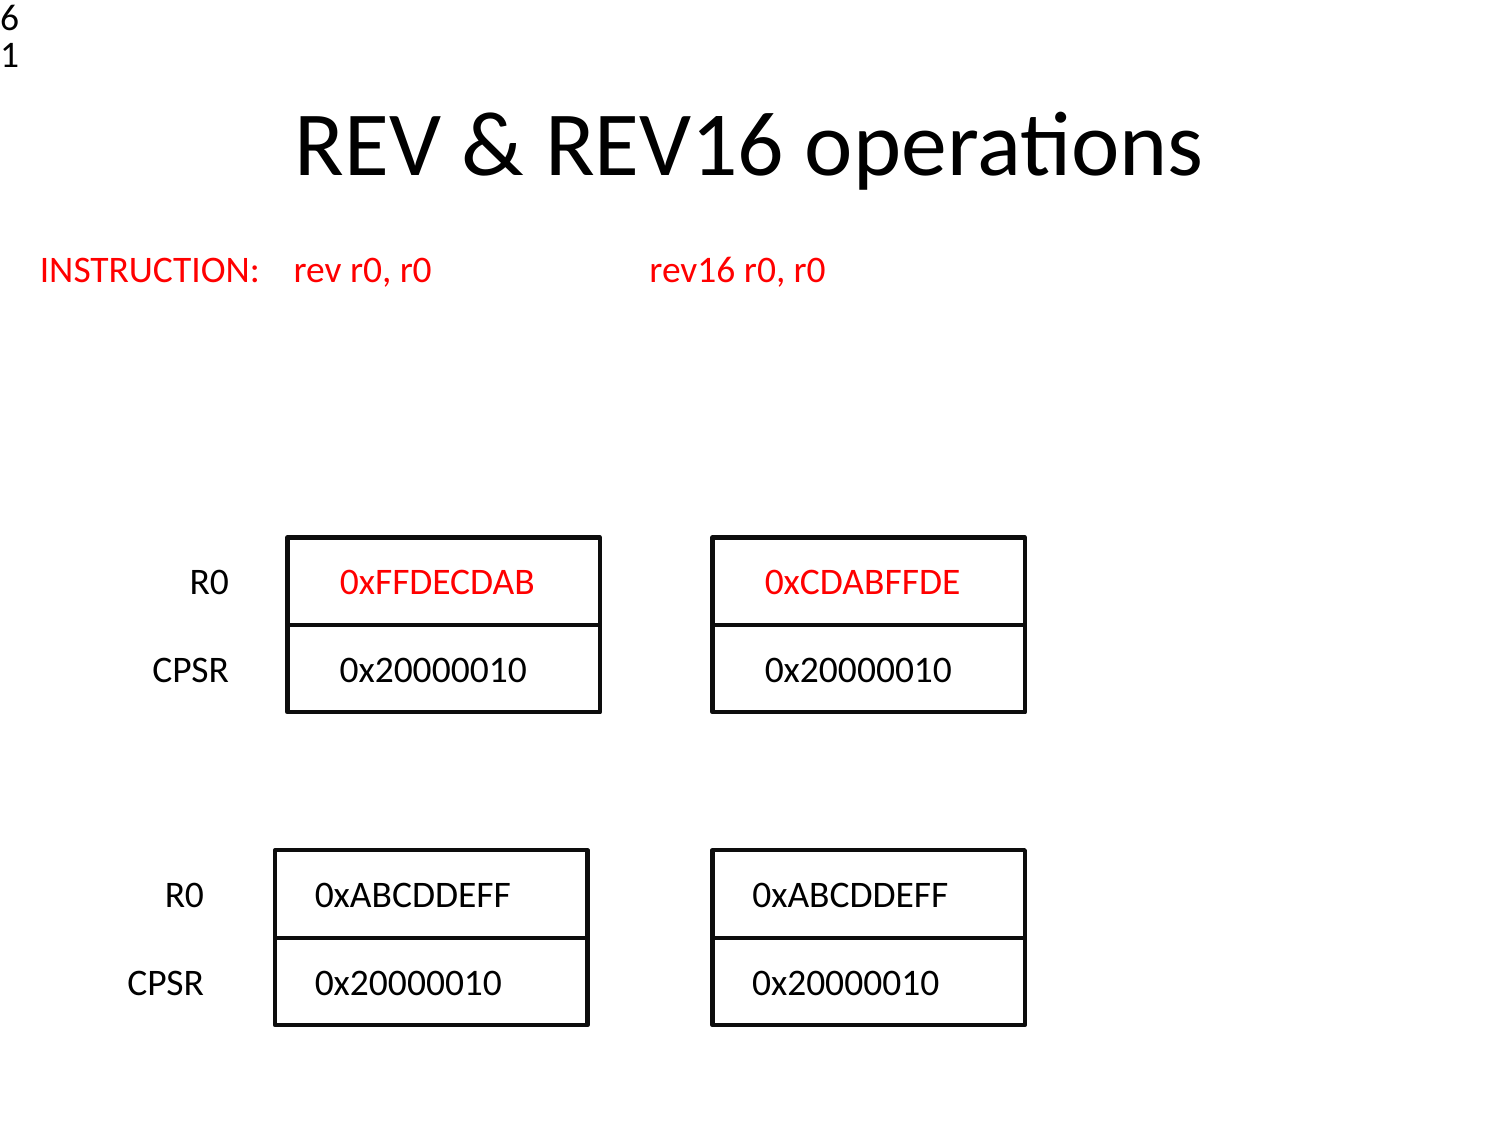

# REV & REV16 operations
INSTRUCTION: rev r0, r0		 rev16 r0, r0
R0
0xFFDECDAB
0xCDABFFDE
CPSR
0x20000010
0x20000010
R0
0xABCDDEFF
0xABCDDEFF
CPSR
0x20000010
0x20000010